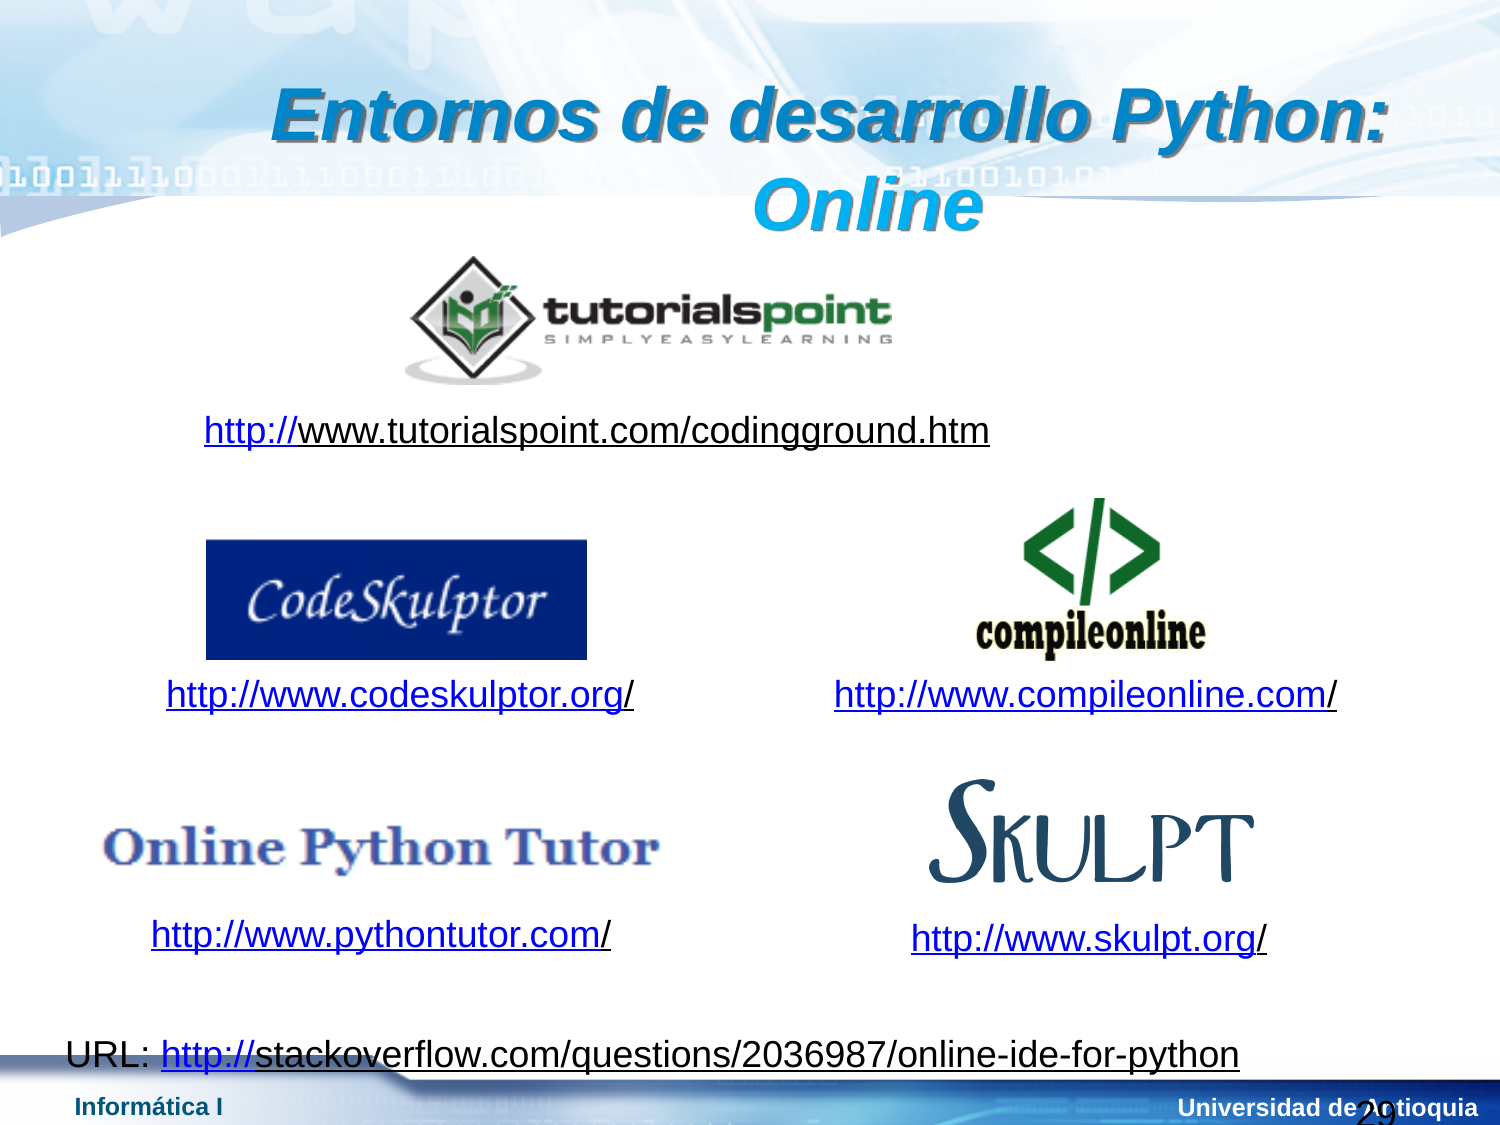

# Entornos de desarrollo Python: Online
http://www.tutorialspoint.com/codingground.htm
http://www.compileonline.com/
http://www.codeskulptor.org/
http://www.skulpt.org/
http://www.pythontutor.com/
URL: http://stackoverflow.com/questions/2036987/online-ide-for-python